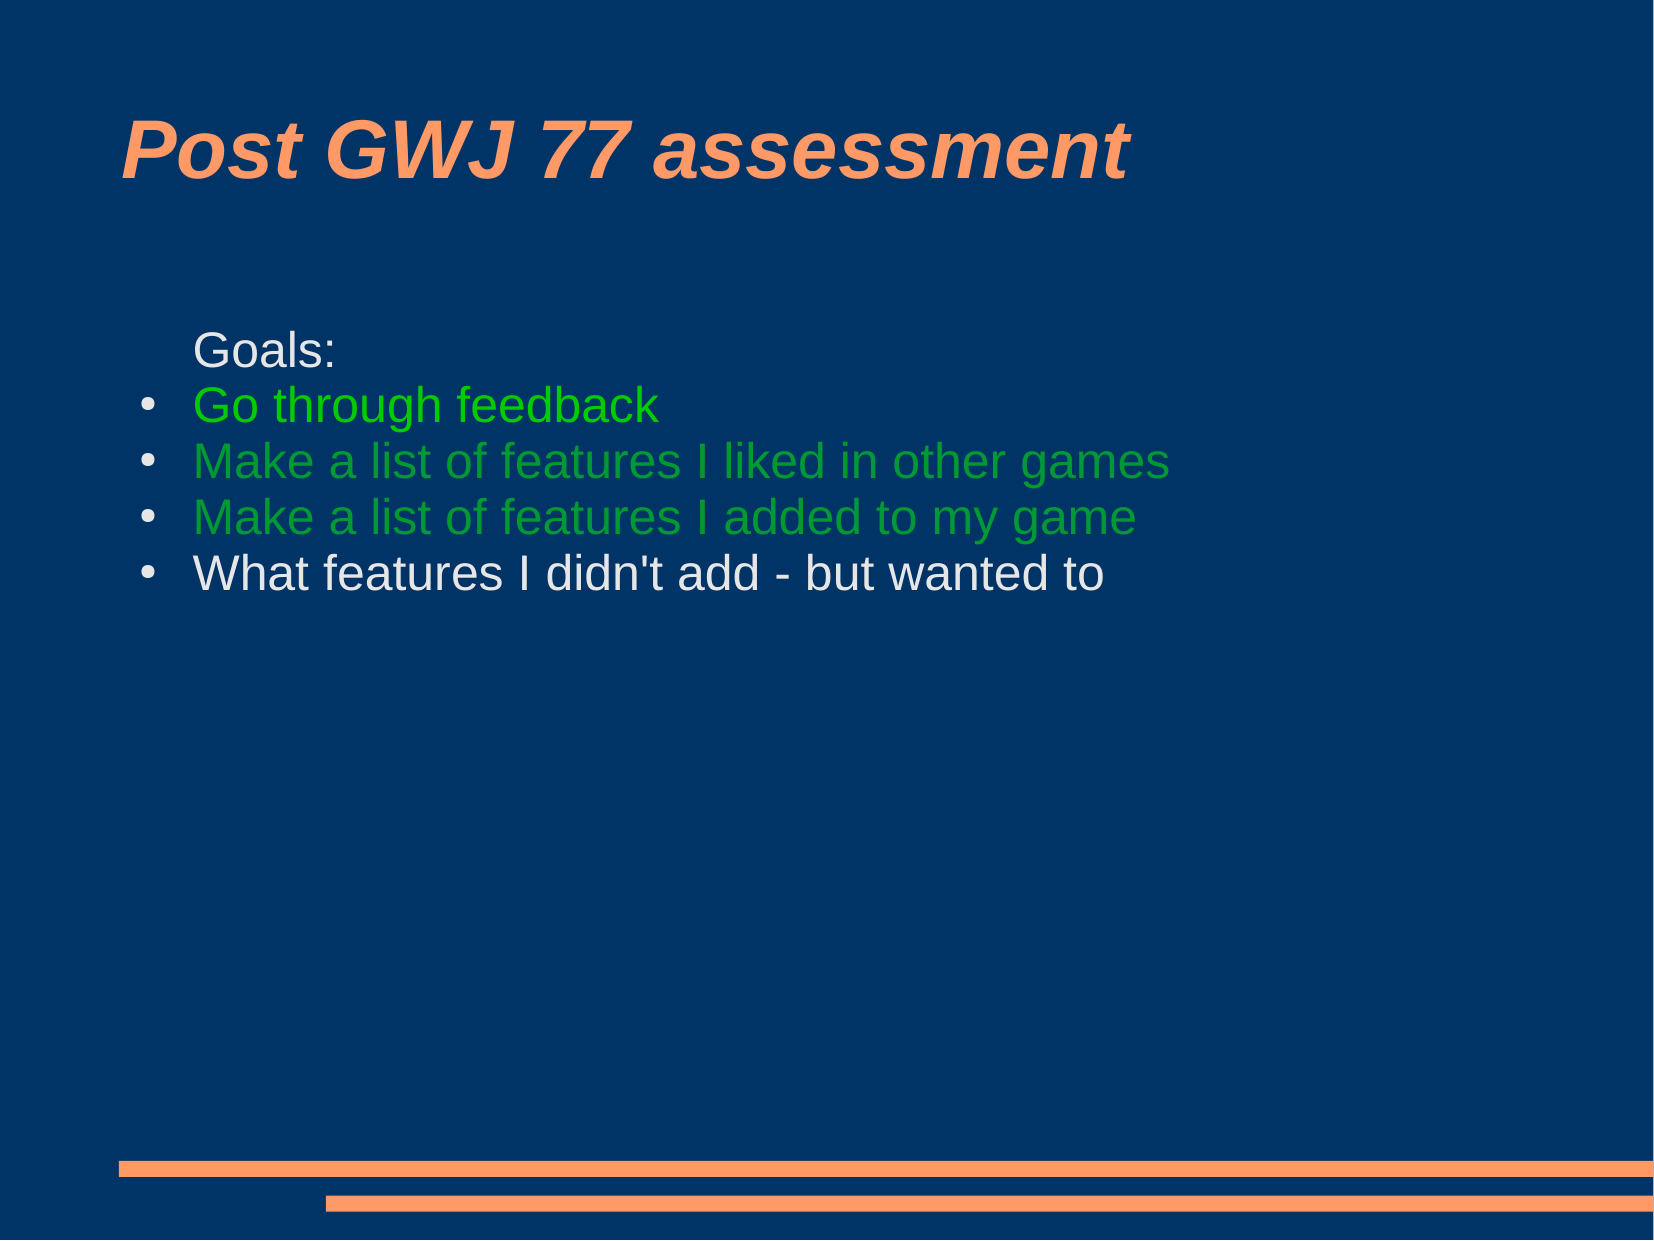

# Post GWJ 77 assessment
Goals:
Go through feedback
Make a list of features I liked in other games
Make a list of features I added to my game
What features I didn't add - but wanted to